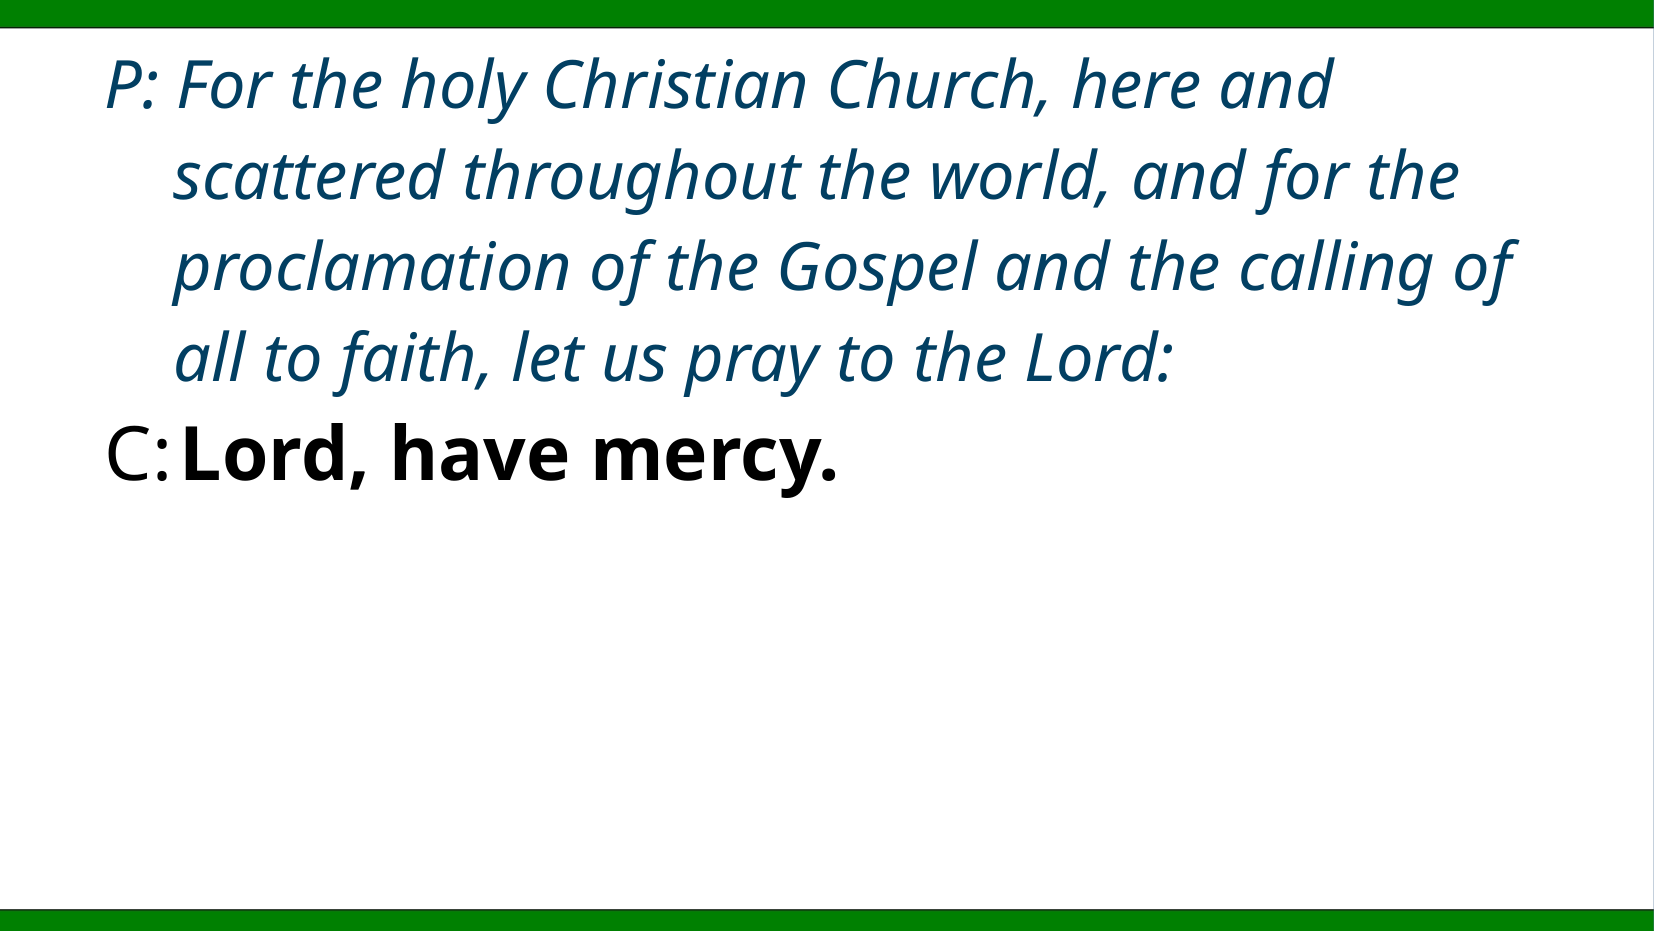

P: For the holy Christian Church, here and
 scattered throughout the world, and for the
 proclamation of the Gospel and the calling of
 all to faith, let us pray to the Lord:
C:	Lord, have mercy.